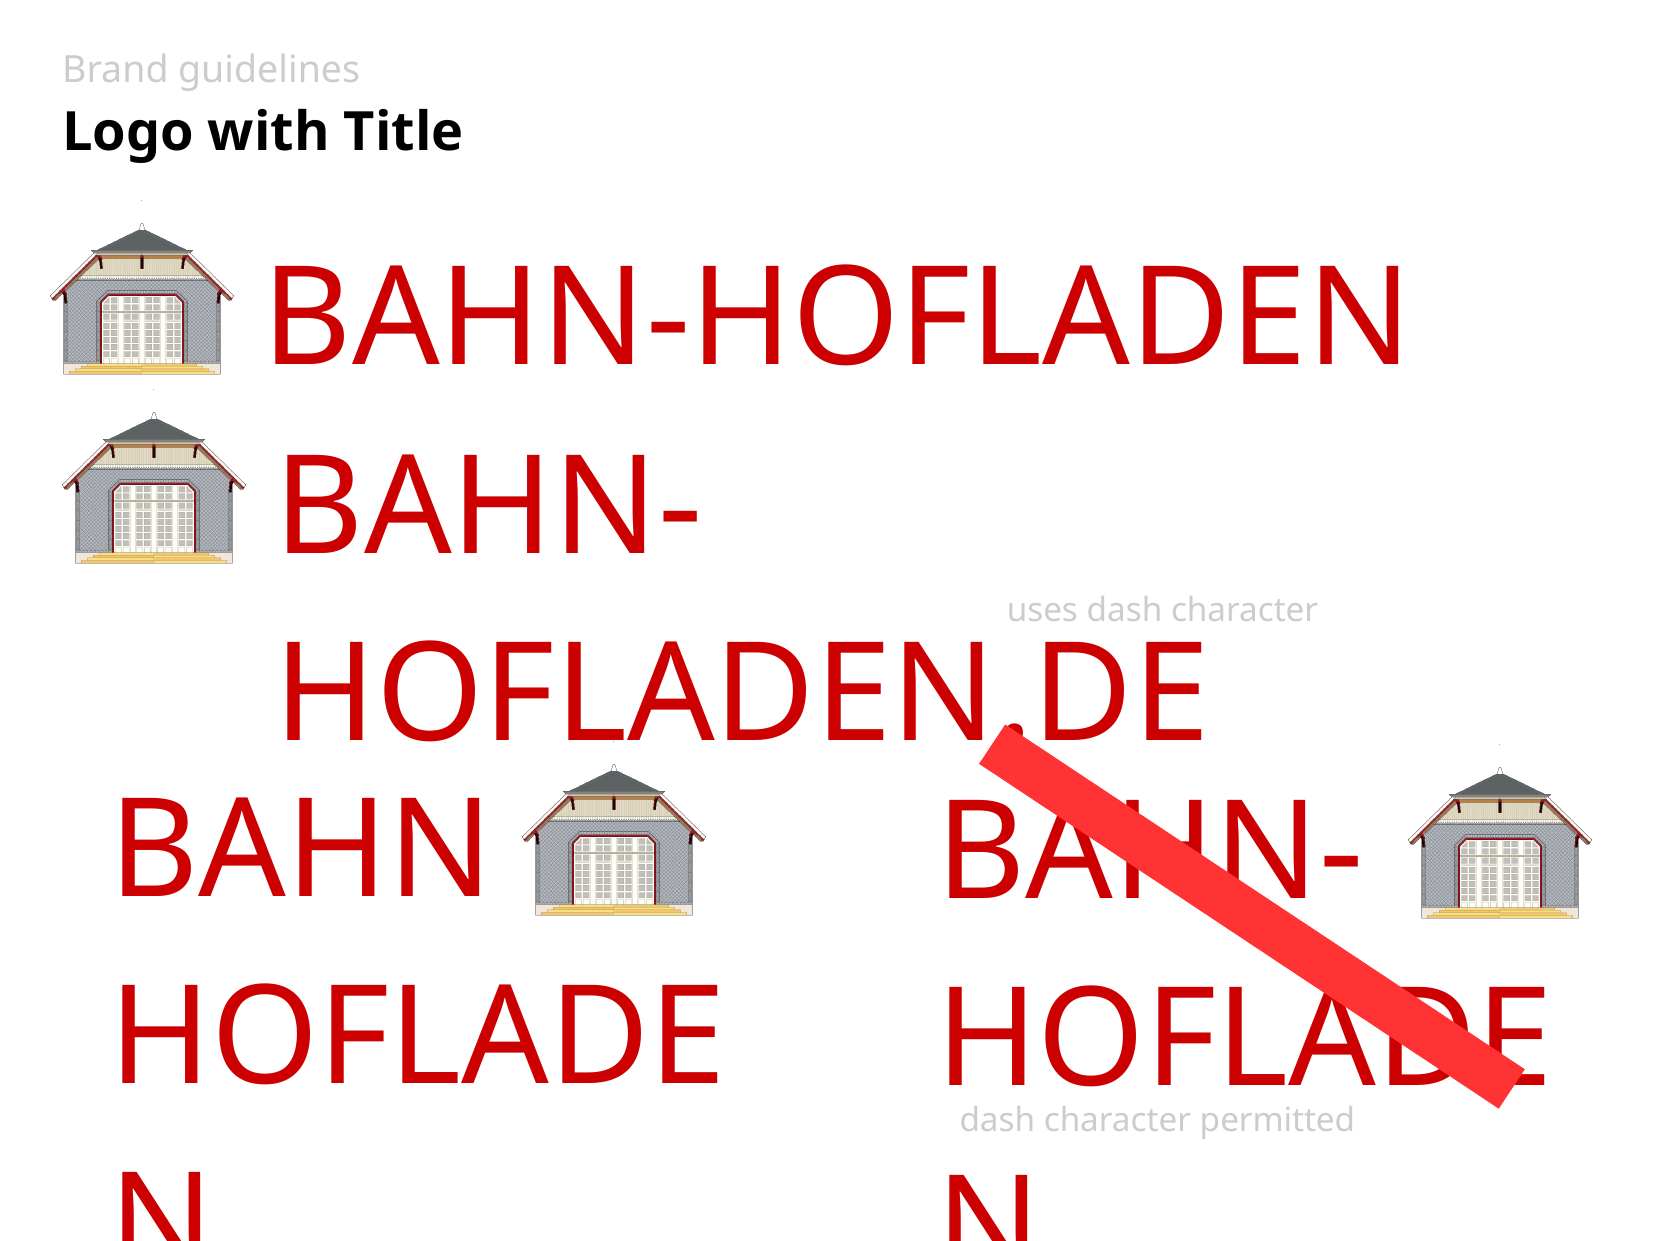

Brand guidelines
Logo with Title
BAHN-HOFLADEN
BAHN-HOFLADEN.DE
uses dash character
BAHN
HOFLADEN
BAHN-
HOFLADEN
dash character permitted